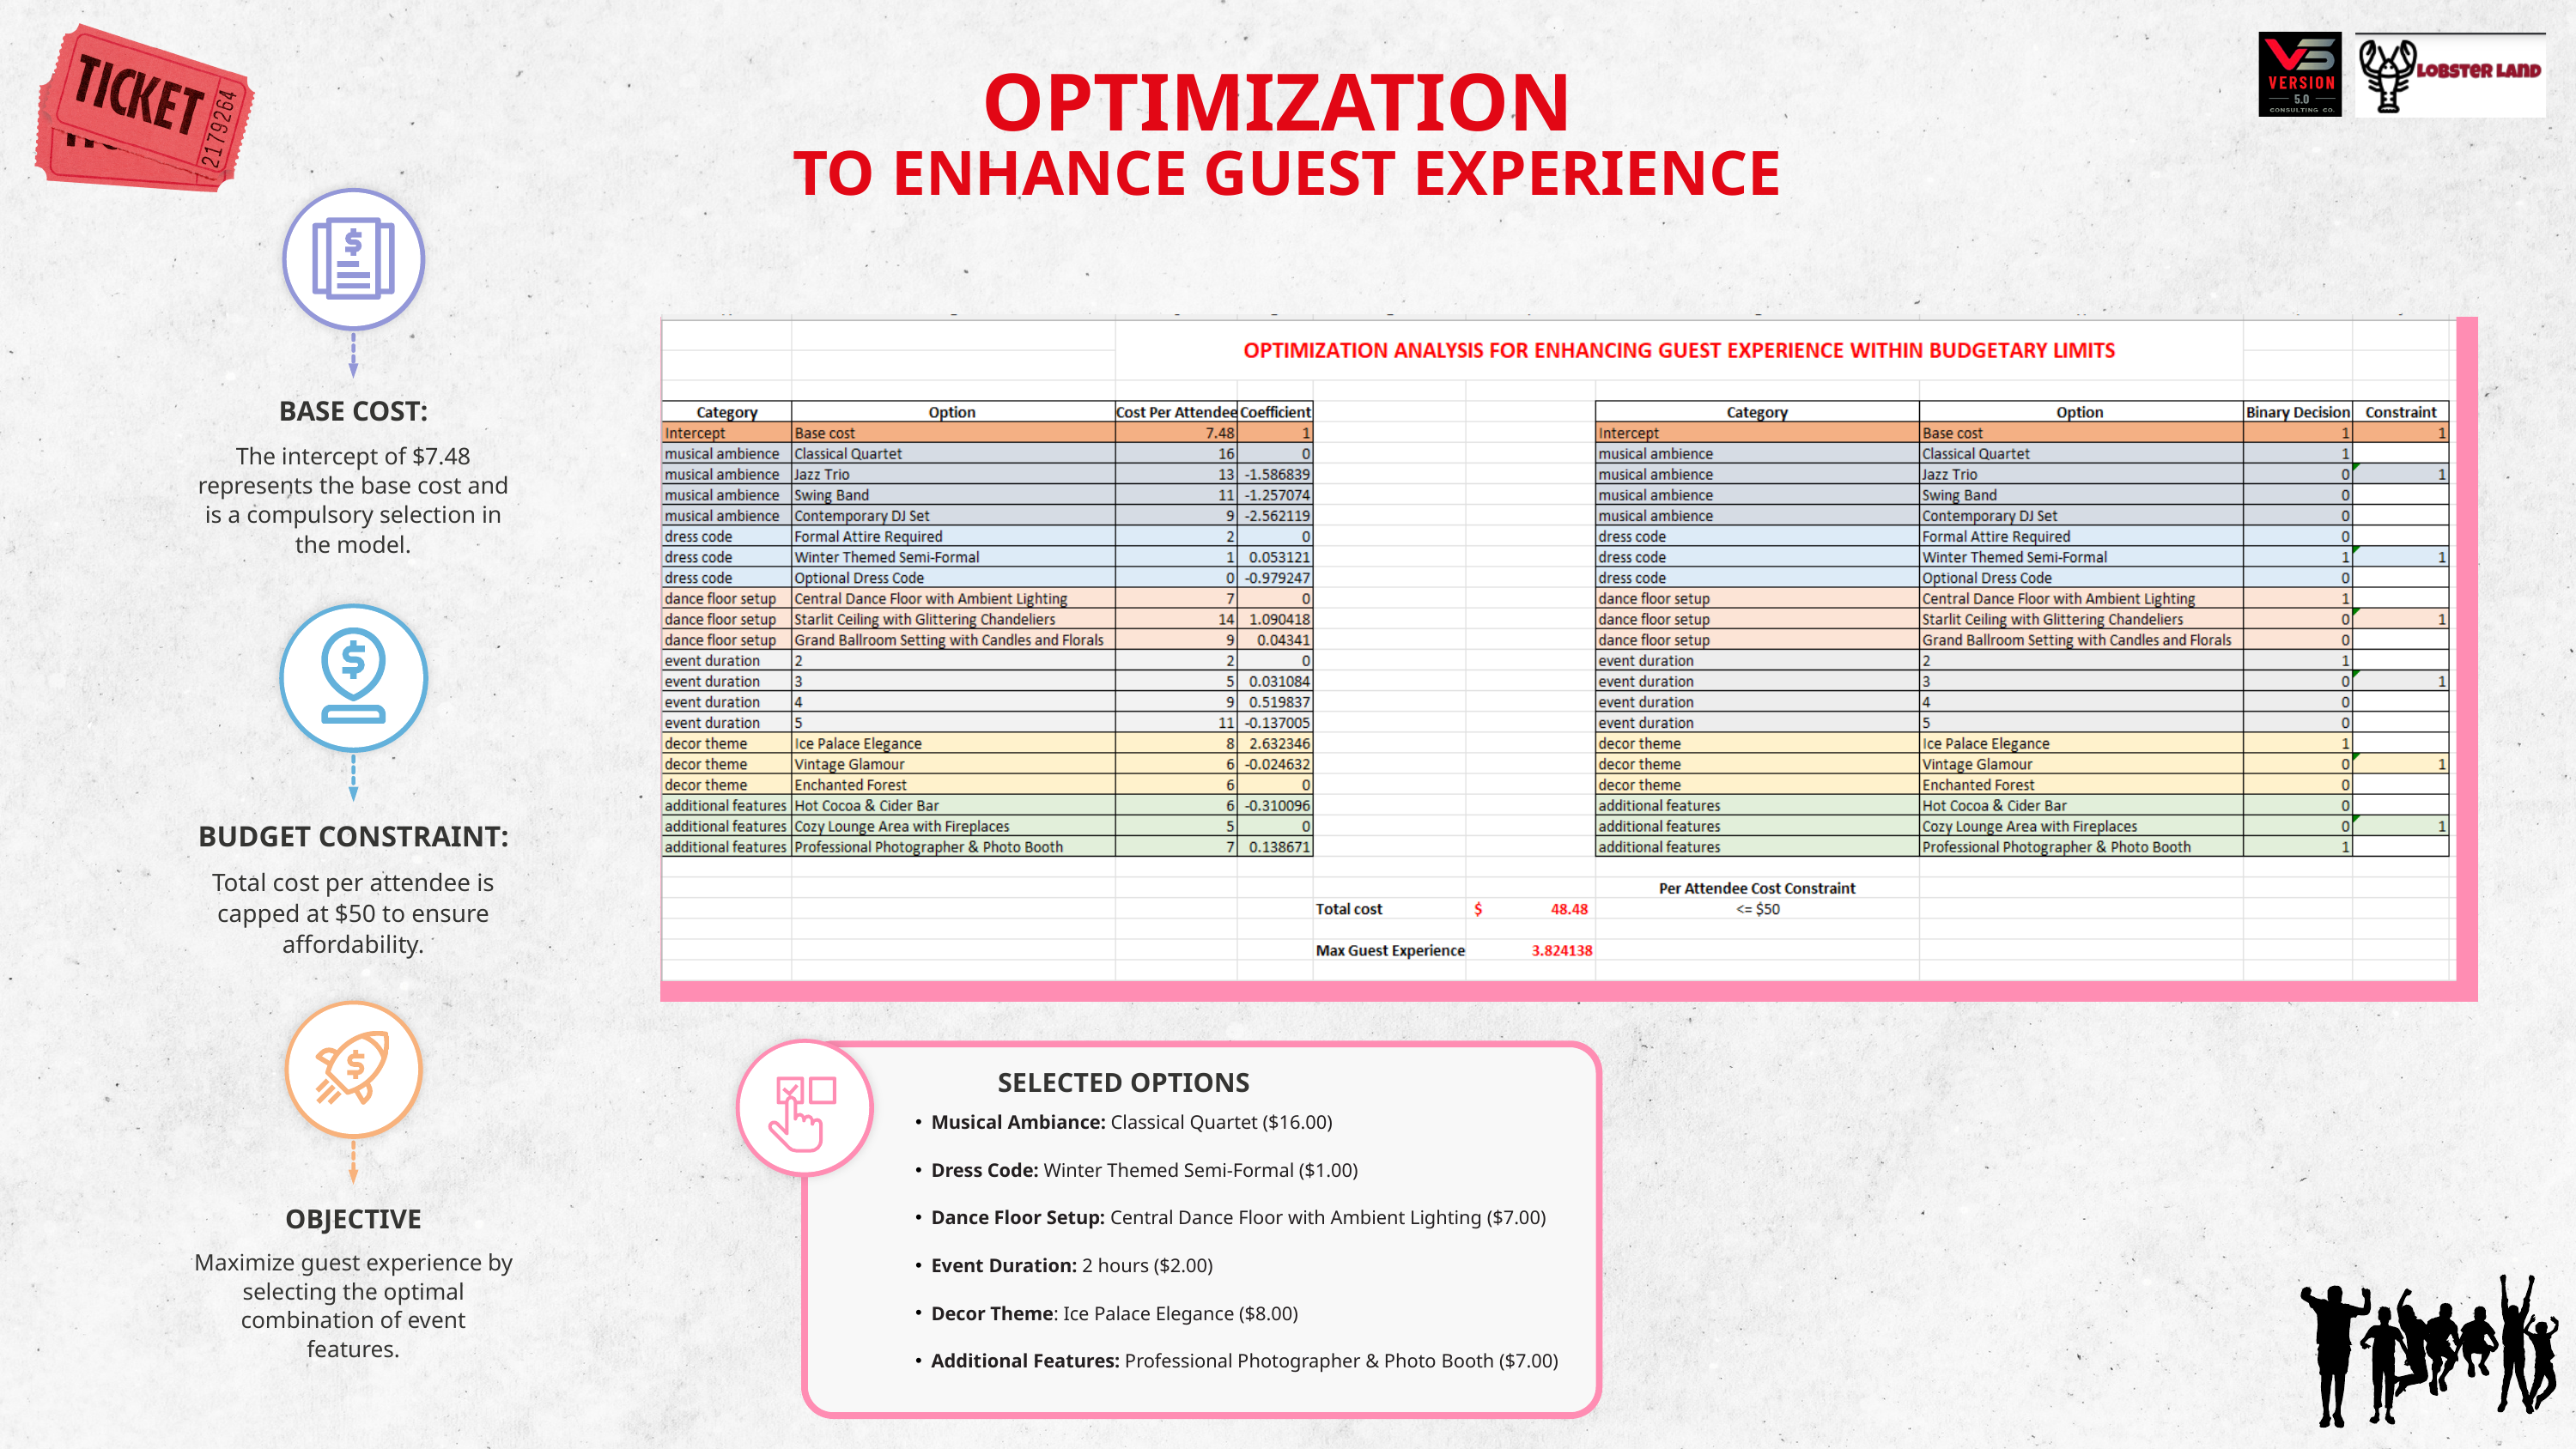

OPTIMIZATION
TO ENHANCE GUEST EXPERIENCE
BASE COST:
The intercept of $7.48 represents the base cost and is a compulsory selection in the model.
BUDGET CONSTRAINT:
Total cost per attendee is capped at $50 to ensure affordability.
SELECTED OPTIONS
Musical Ambiance: Classical Quartet ($16.00)
Dress Code: Winter Themed Semi-Formal ($1.00)
Dance Floor Setup: Central Dance Floor with Ambient Lighting ($7.00)
Event Duration: 2 hours ($2.00)
Decor Theme: Ice Palace Elegance ($8.00)
Additional Features: Professional Photographer & Photo Booth ($7.00)
OBJECTIVE
Maximize guest experience by selecting the optimal combination of event features.